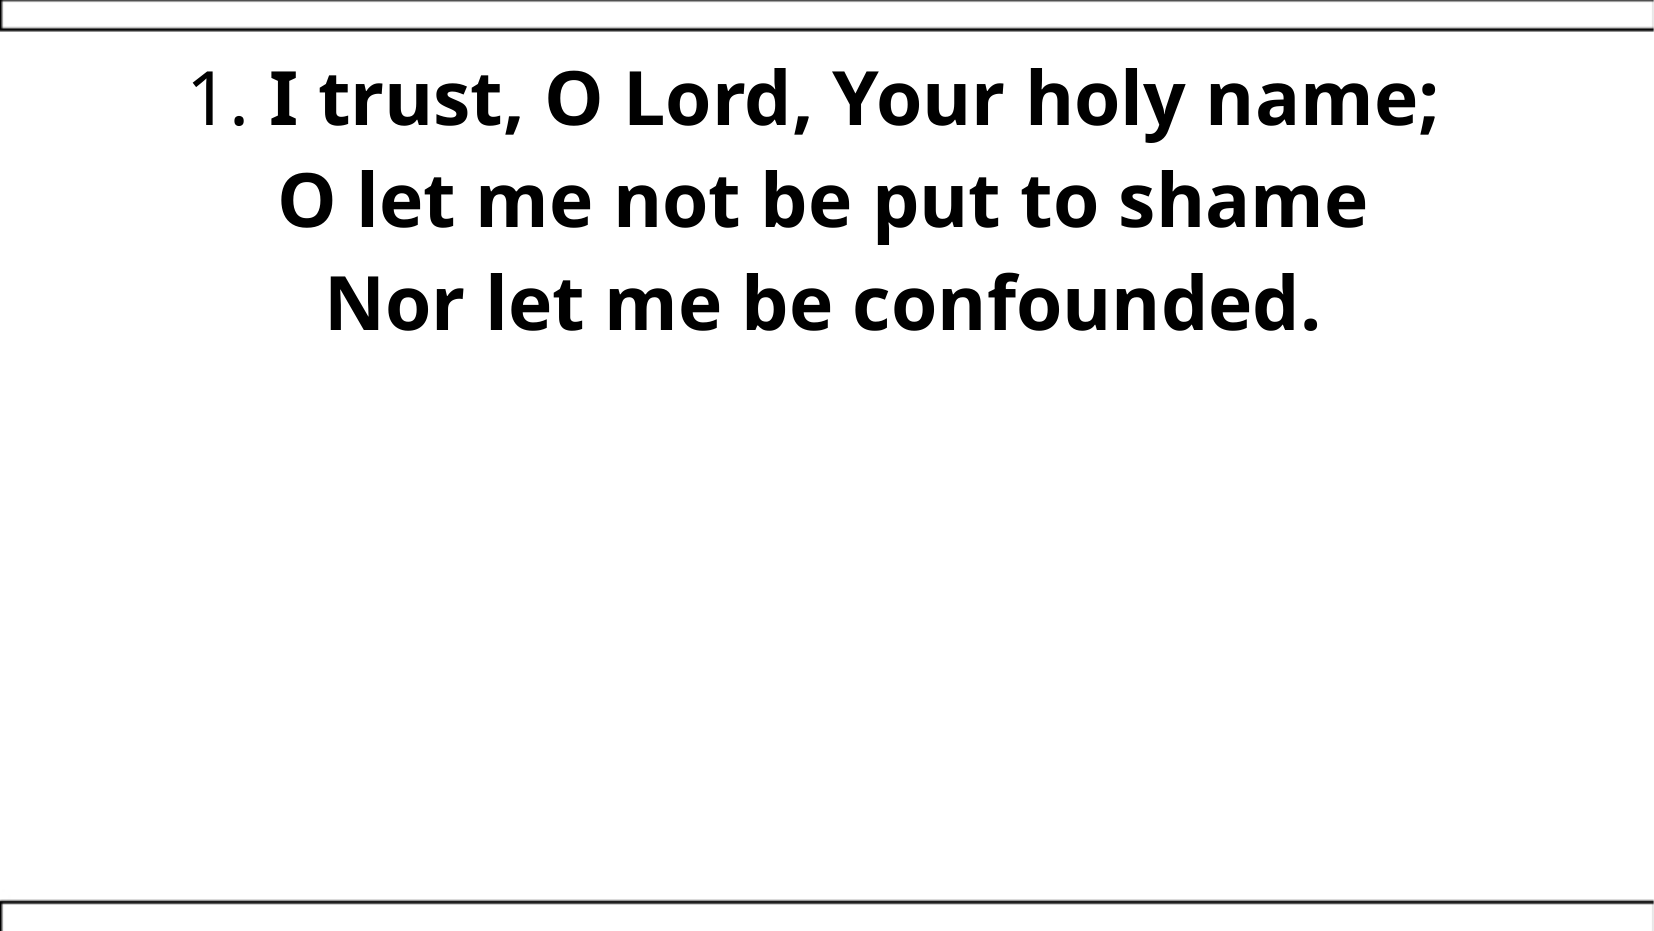

1. I trust, O Lord, Your holy name;
O let me not be put to shame
Nor let me be confounded.